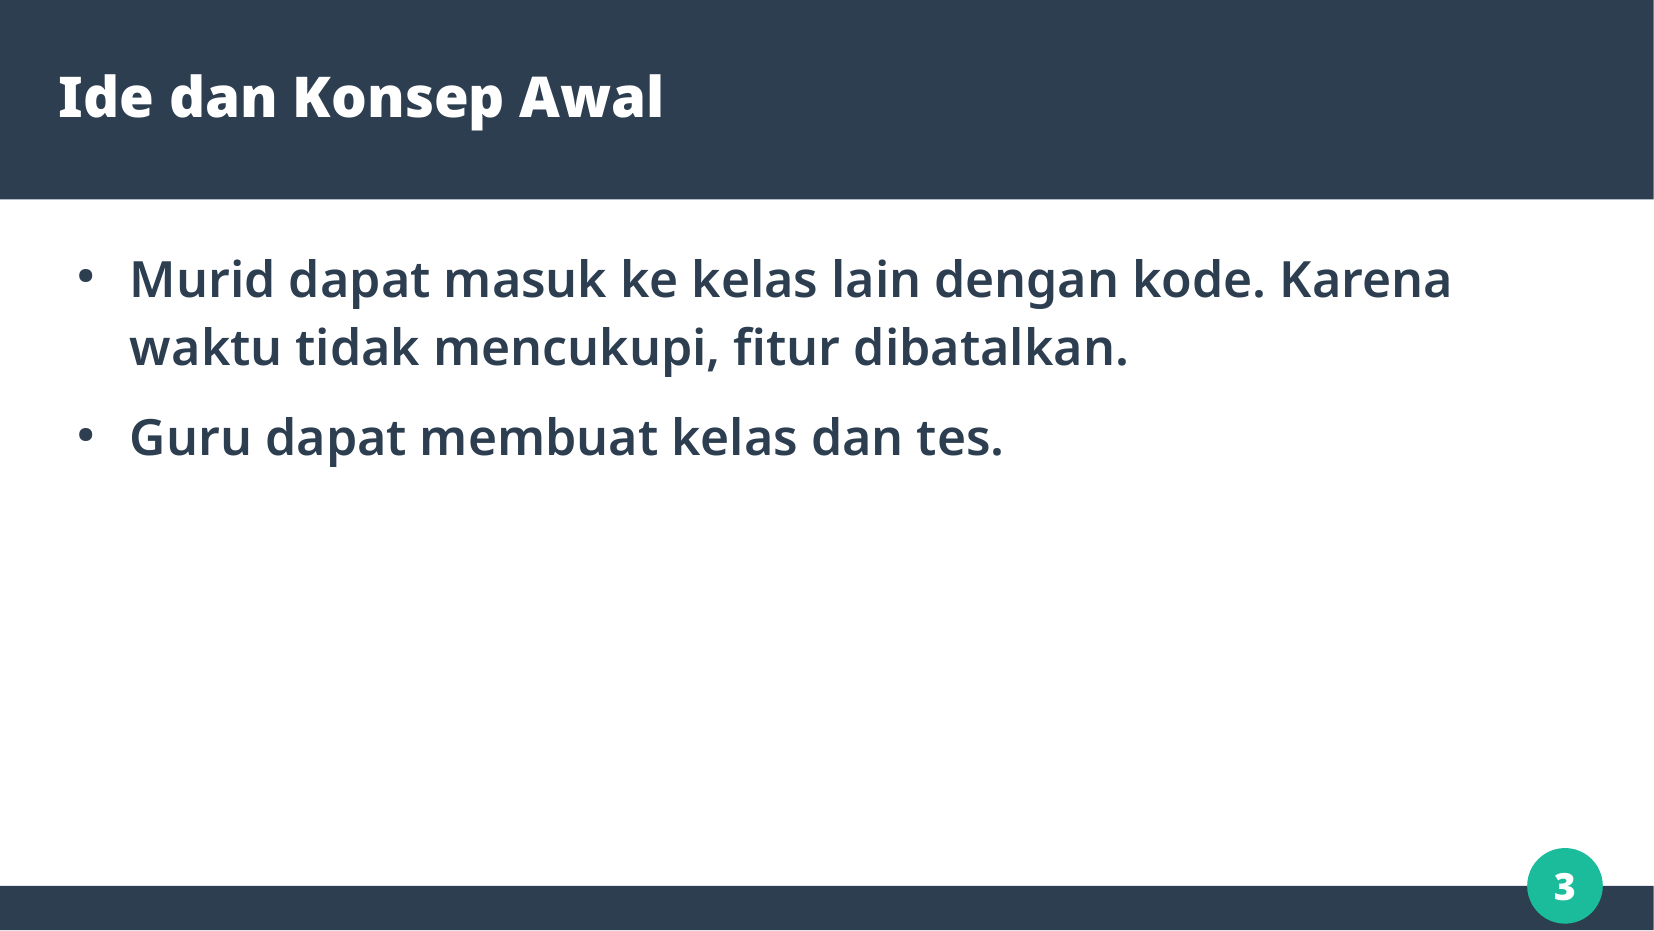

# Ide dan Konsep Awal
Murid dapat masuk ke kelas lain dengan kode. Karena waktu tidak mencukupi, fitur dibatalkan.
Guru dapat membuat kelas dan tes.